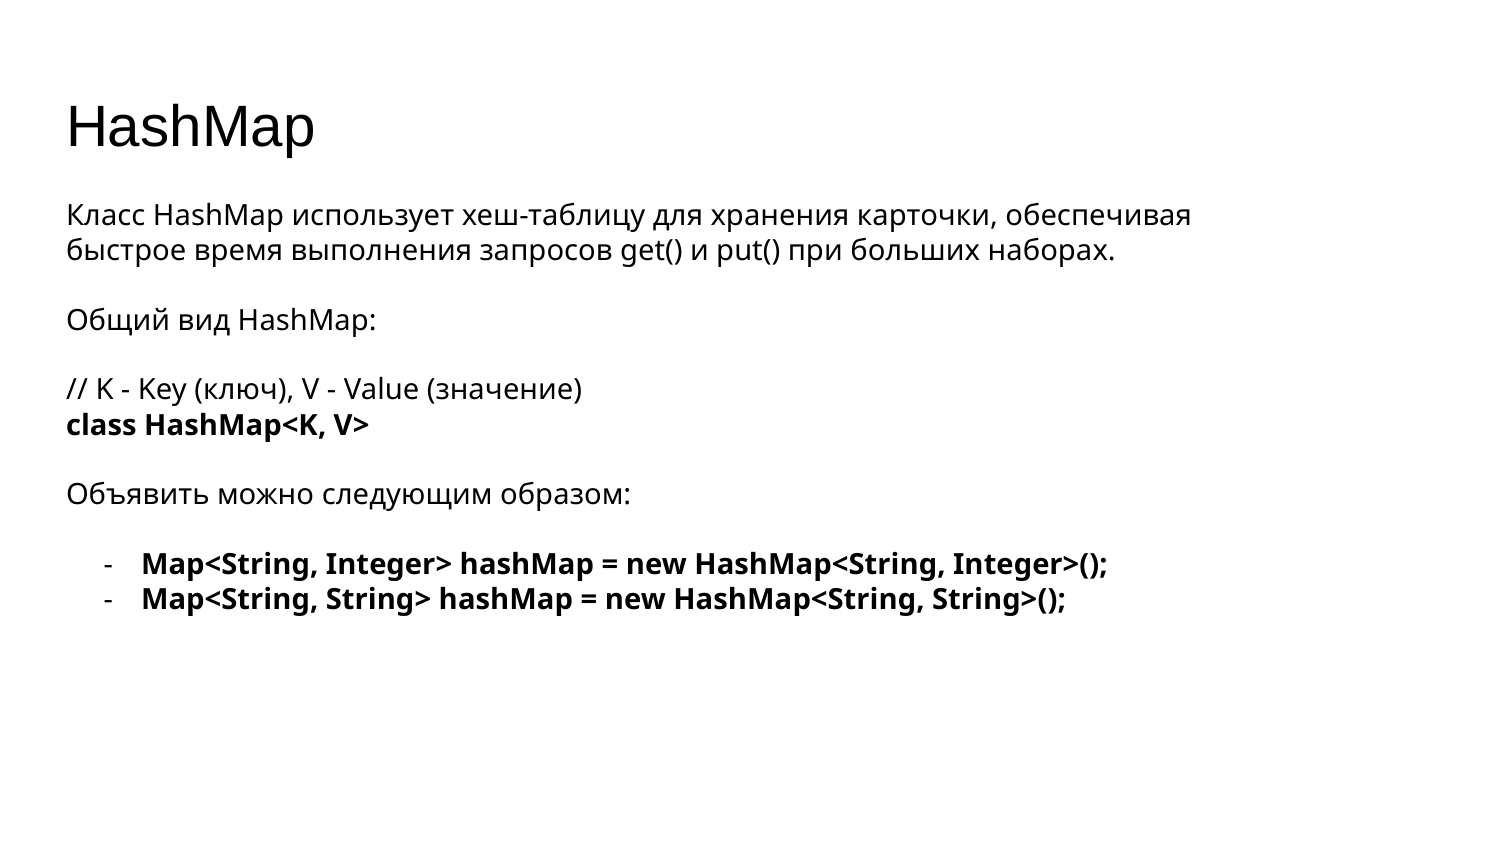

# HashMap
Класс HashMap использует хеш-таблицу для хранения карточки, обеспечивая быстрое время выполнения запросов get() и put() при больших наборах.
Общий вид HashMap:
// K - Key (ключ), V - Value (значение)
class HashMap<K, V>
Объявить можно следующим образом:
Map<String, Integer> hashMap = new HashMap<String, Integer>();
Map<String, String> hashMap = new HashMap<String, String>();